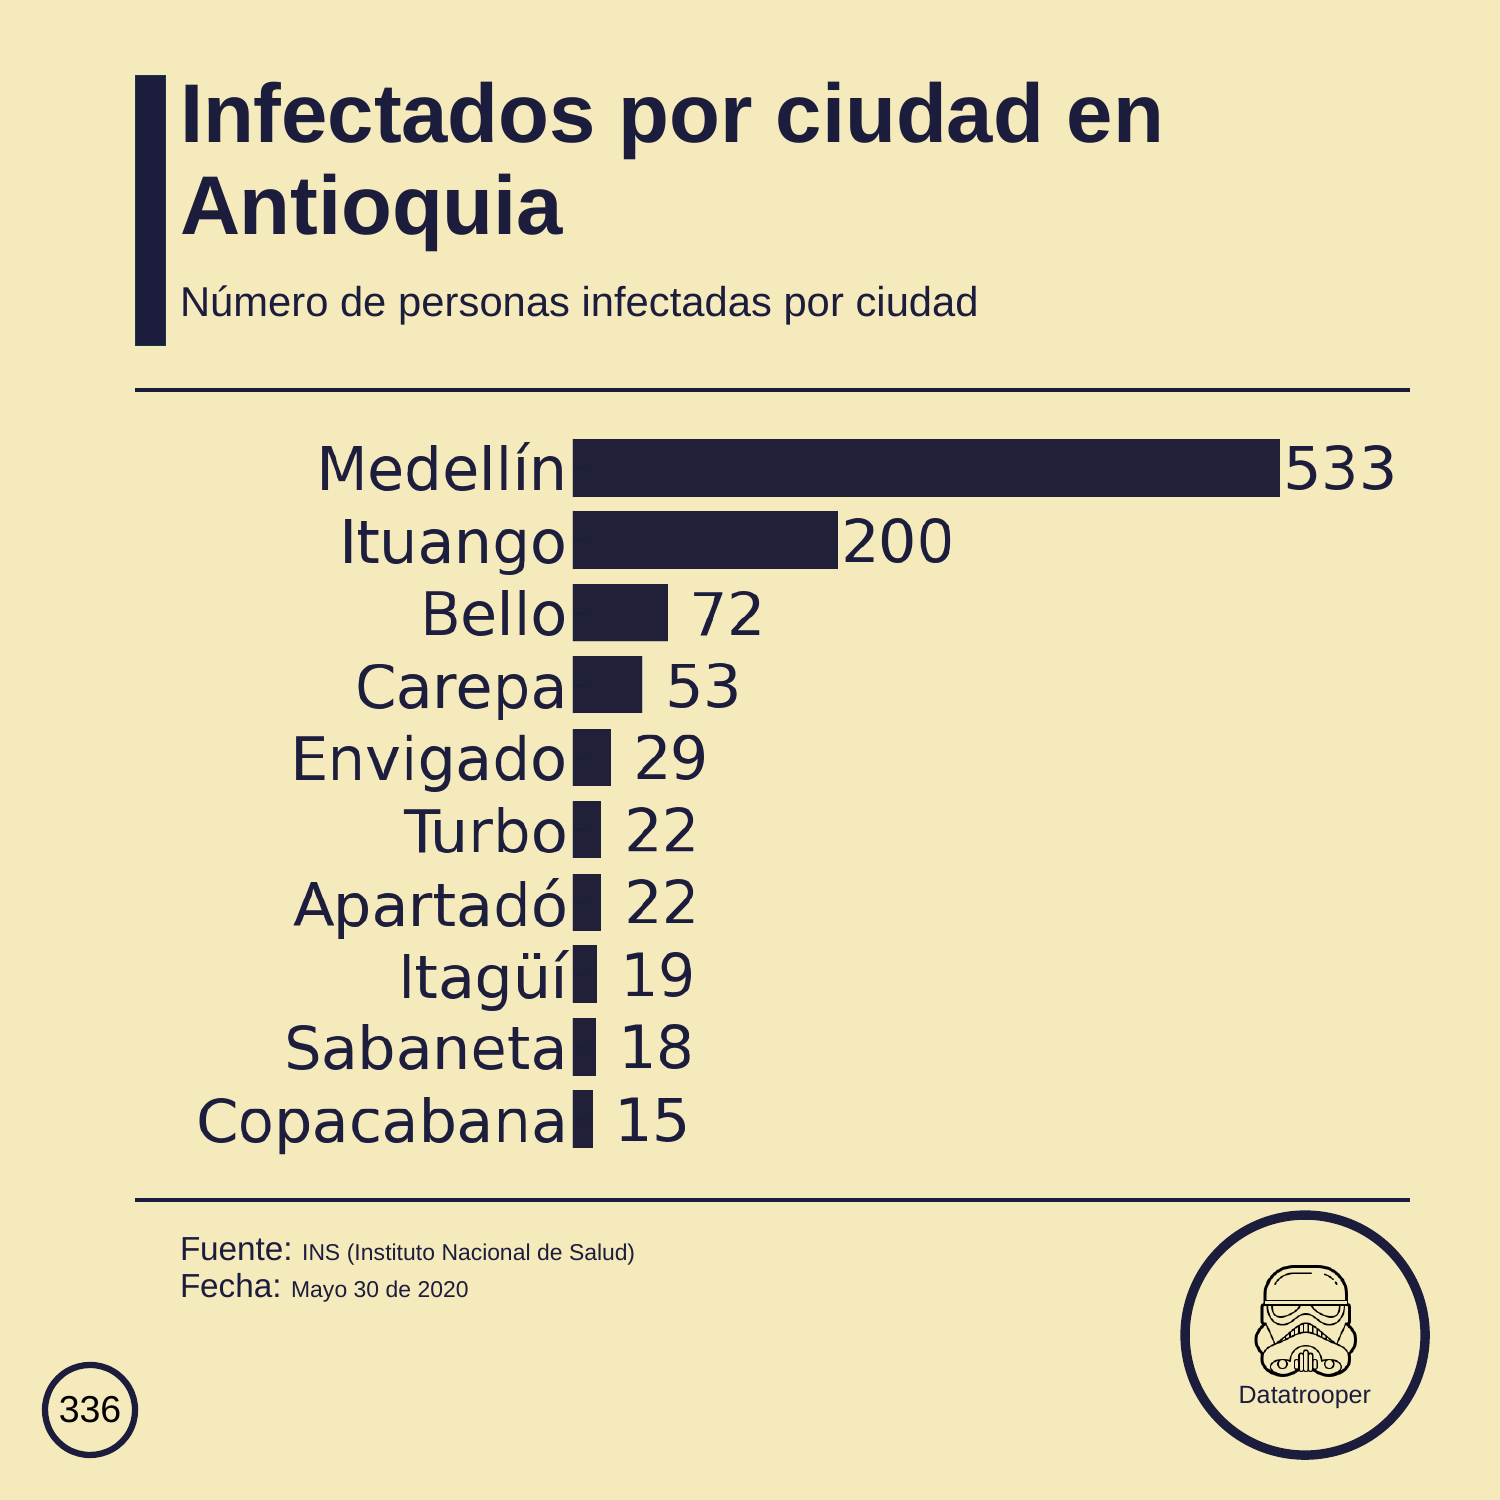

# Infectados por ciudad en Antioquia
Número de personas infectadas por ciudad
Fuente: INS (Instituto Nacional de Salud)
Fecha: Mayo 30 de 2020
336
Datatrooper